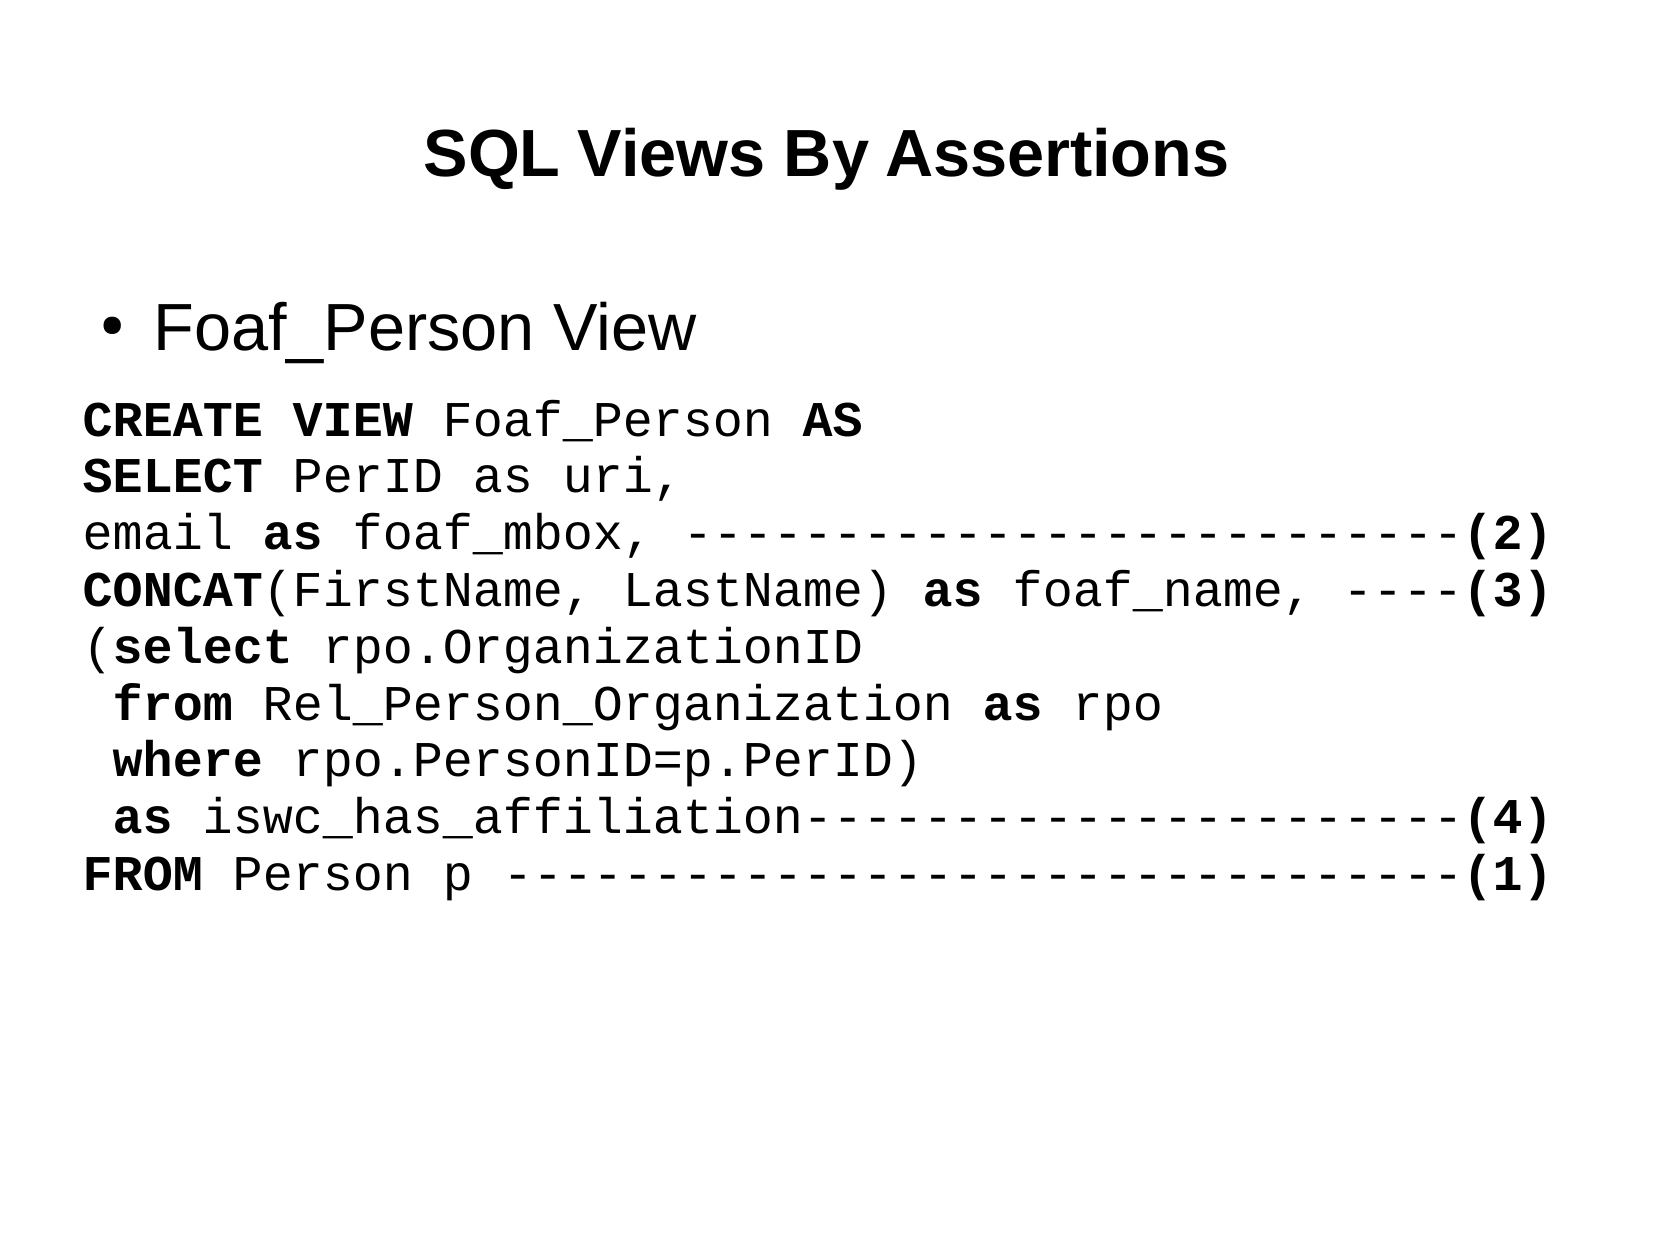

# SQL Views By Assertions
Foaf_Person View
CREATE VIEW Foaf_Person AS SELECT PerID as uri, email as foaf_mbox, --------------------------(2) CONCAT(FirstName, LastName) as foaf_name, ----(3) (select rpo.OrganizationID from Rel_Person_Organization as rpo where rpo.PersonID=p.PerID) as iswc_has_affiliation----------------------(4) FROM Person p --------------------------------(1)